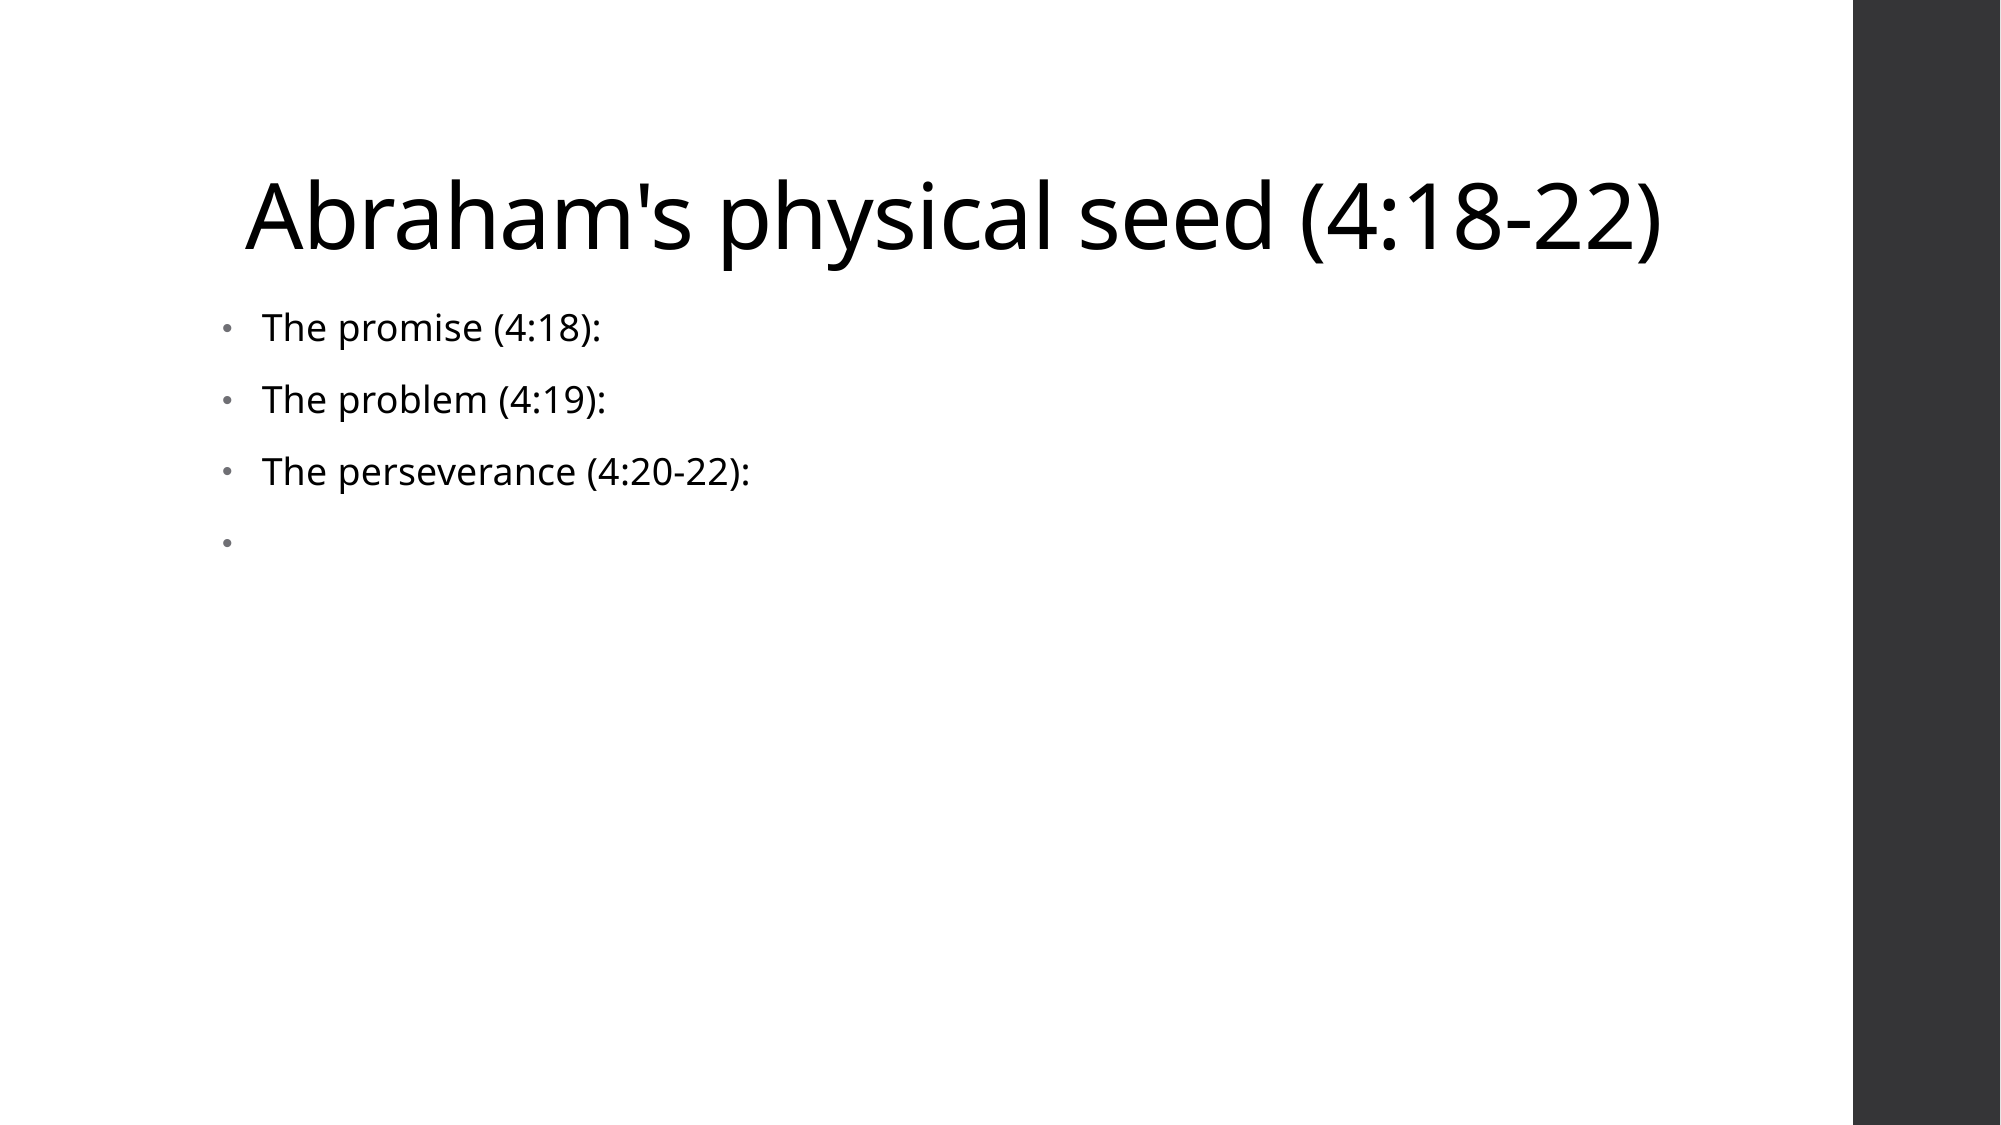

# Abraham's physical seed (4:18-22)
 The promise (4:18):
 The problem (4:19):
 The perseverance (4:20-22):